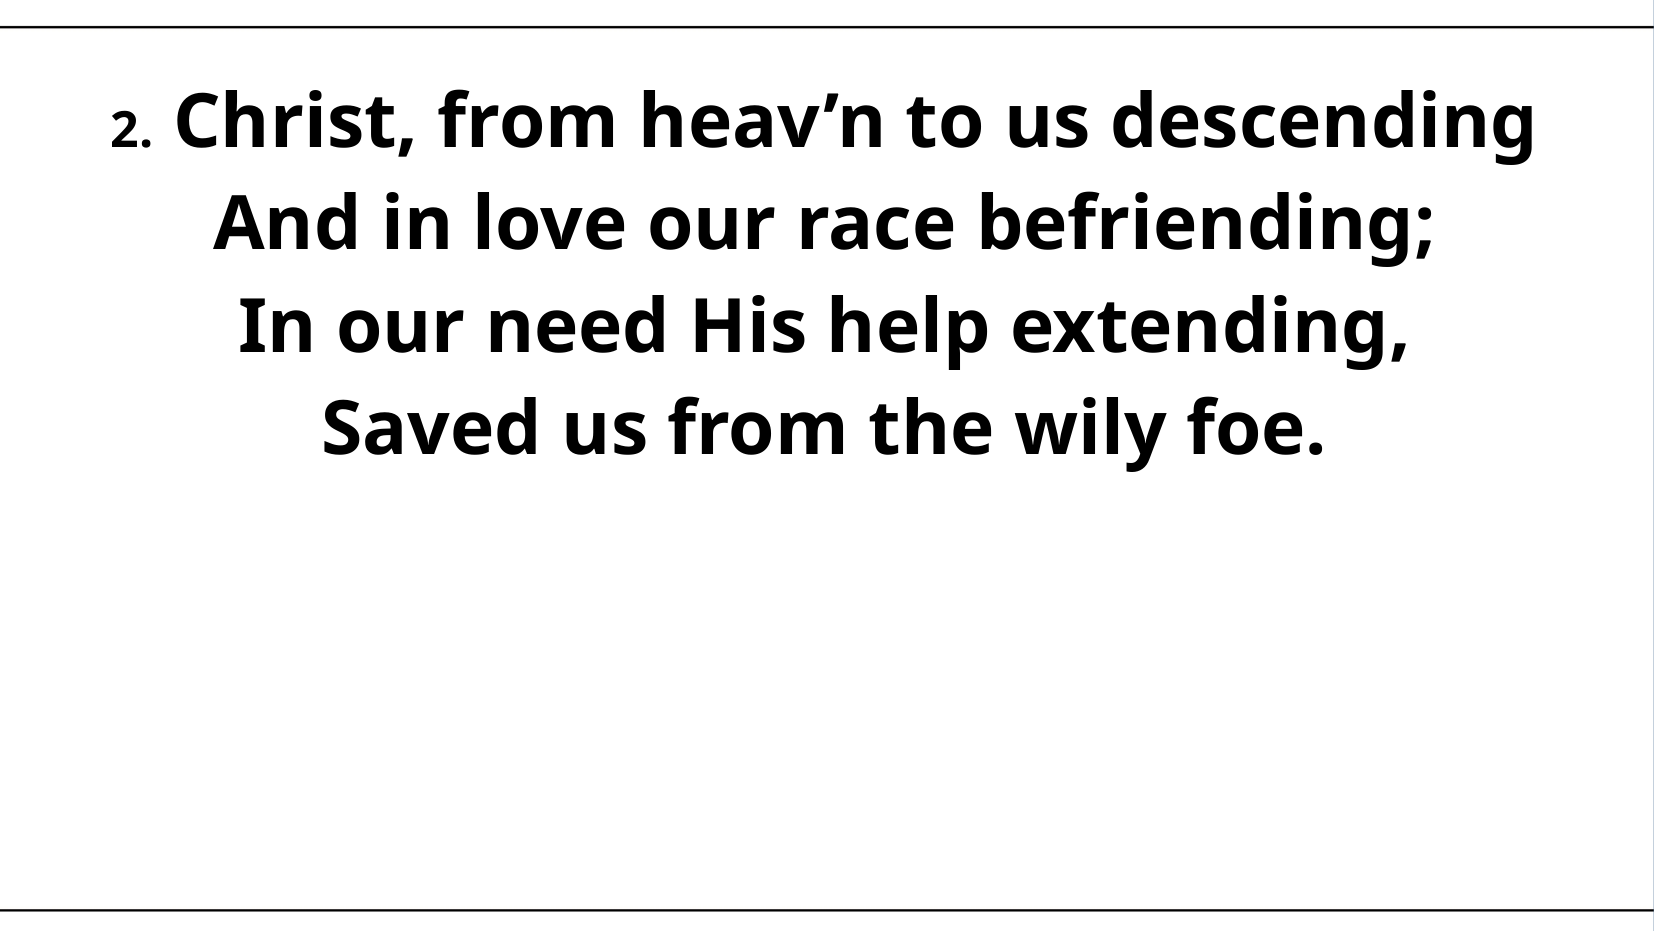

2. Christ, from heav’n to us descending
And in love our race befriending;
In our need His help extending,
Saved us from the wily foe.